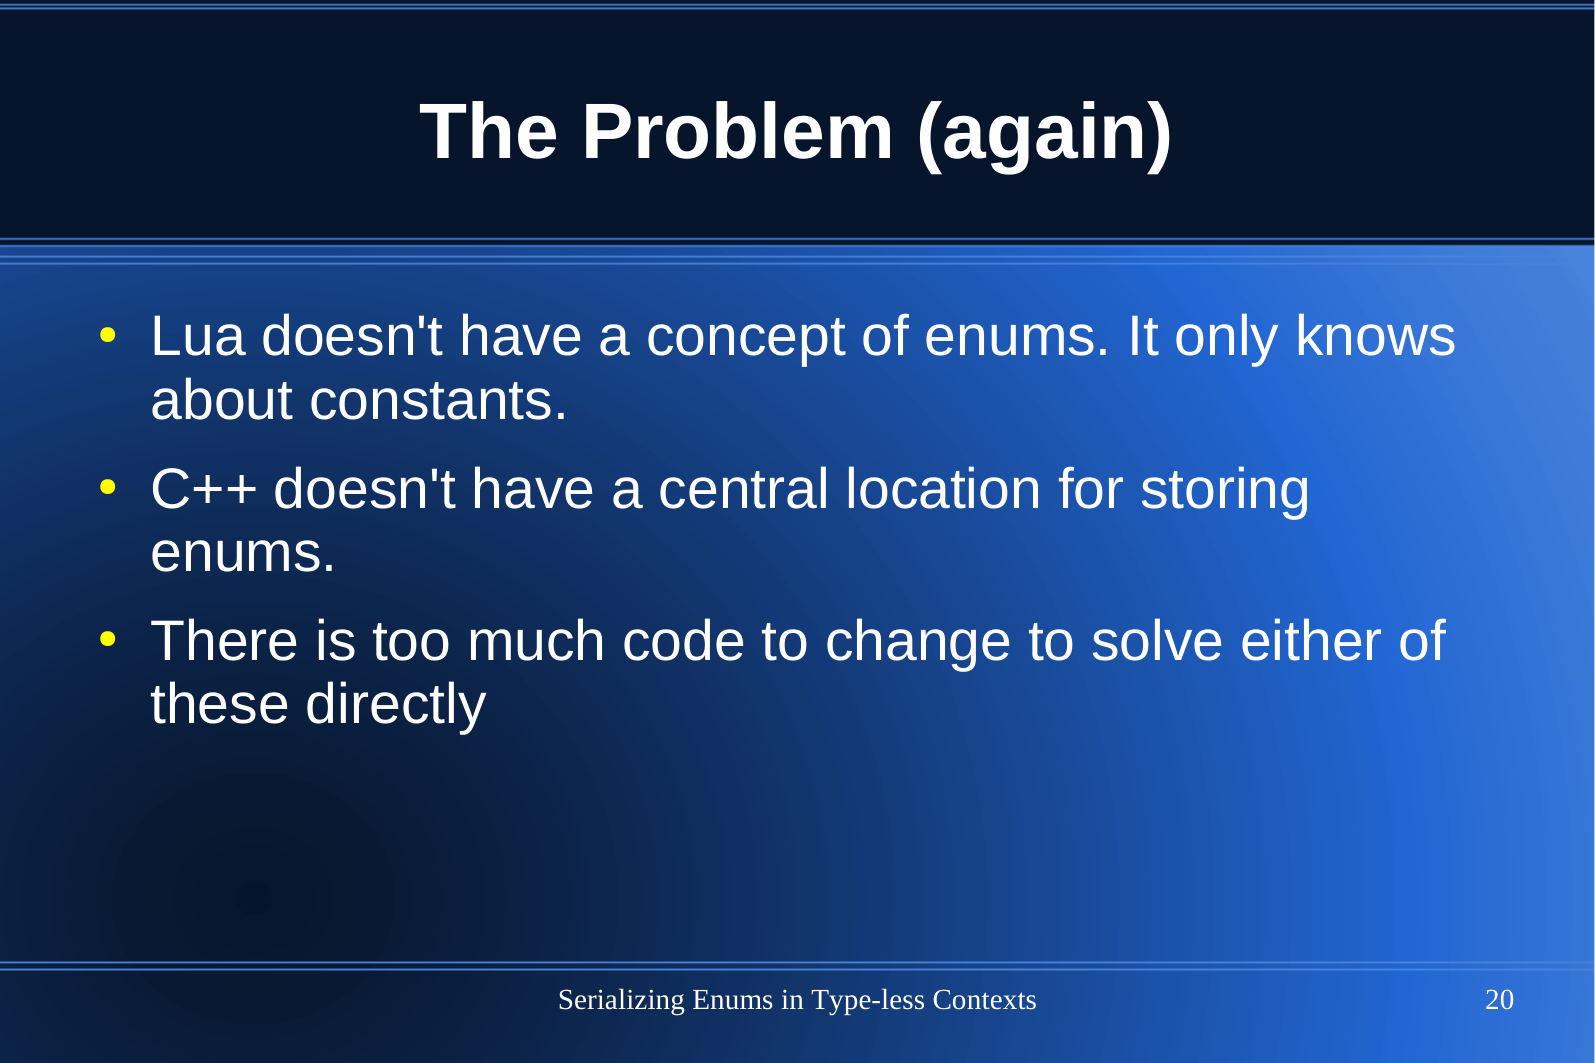

# The Problem (again)
Lua doesn't have a concept of enums. It only knows about constants.
C++ doesn't have a central location for storing enums.
There is too much code to change to solve either of these directly
Serializing Enums in Type-less Contexts
20